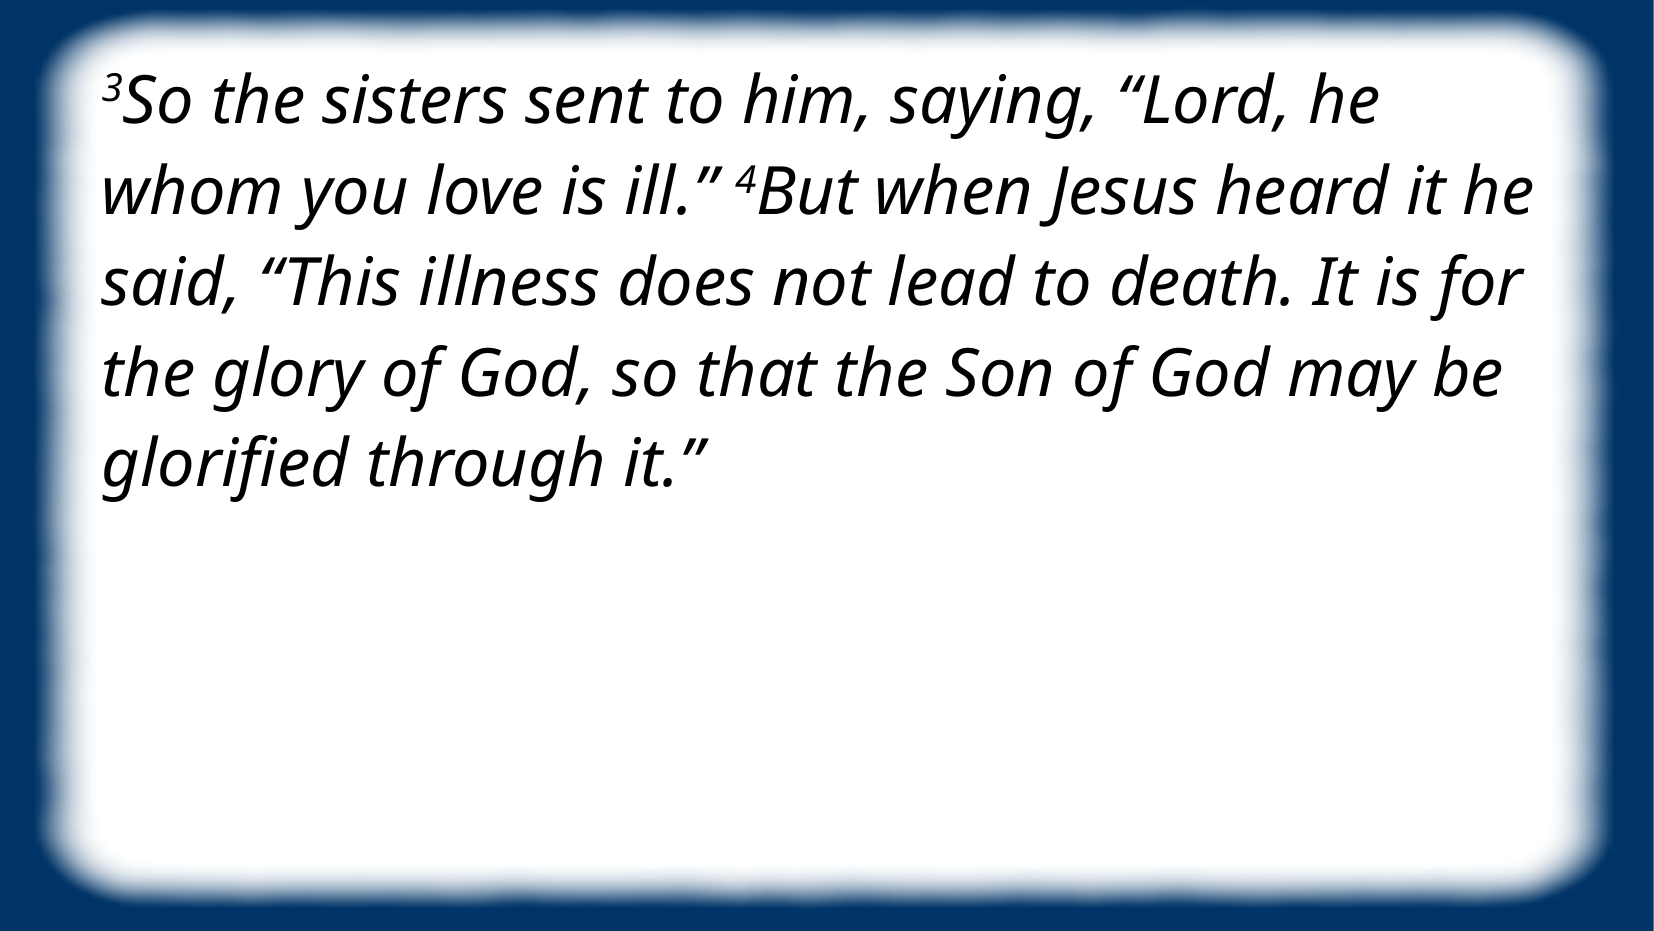

3So the sisters sent to him, saying, “Lord, he whom you love is ill.” 4But when Jesus heard it he said, “This illness does not lead to death. It is for the glory of God, so that the Son of God may be glorified through it.”